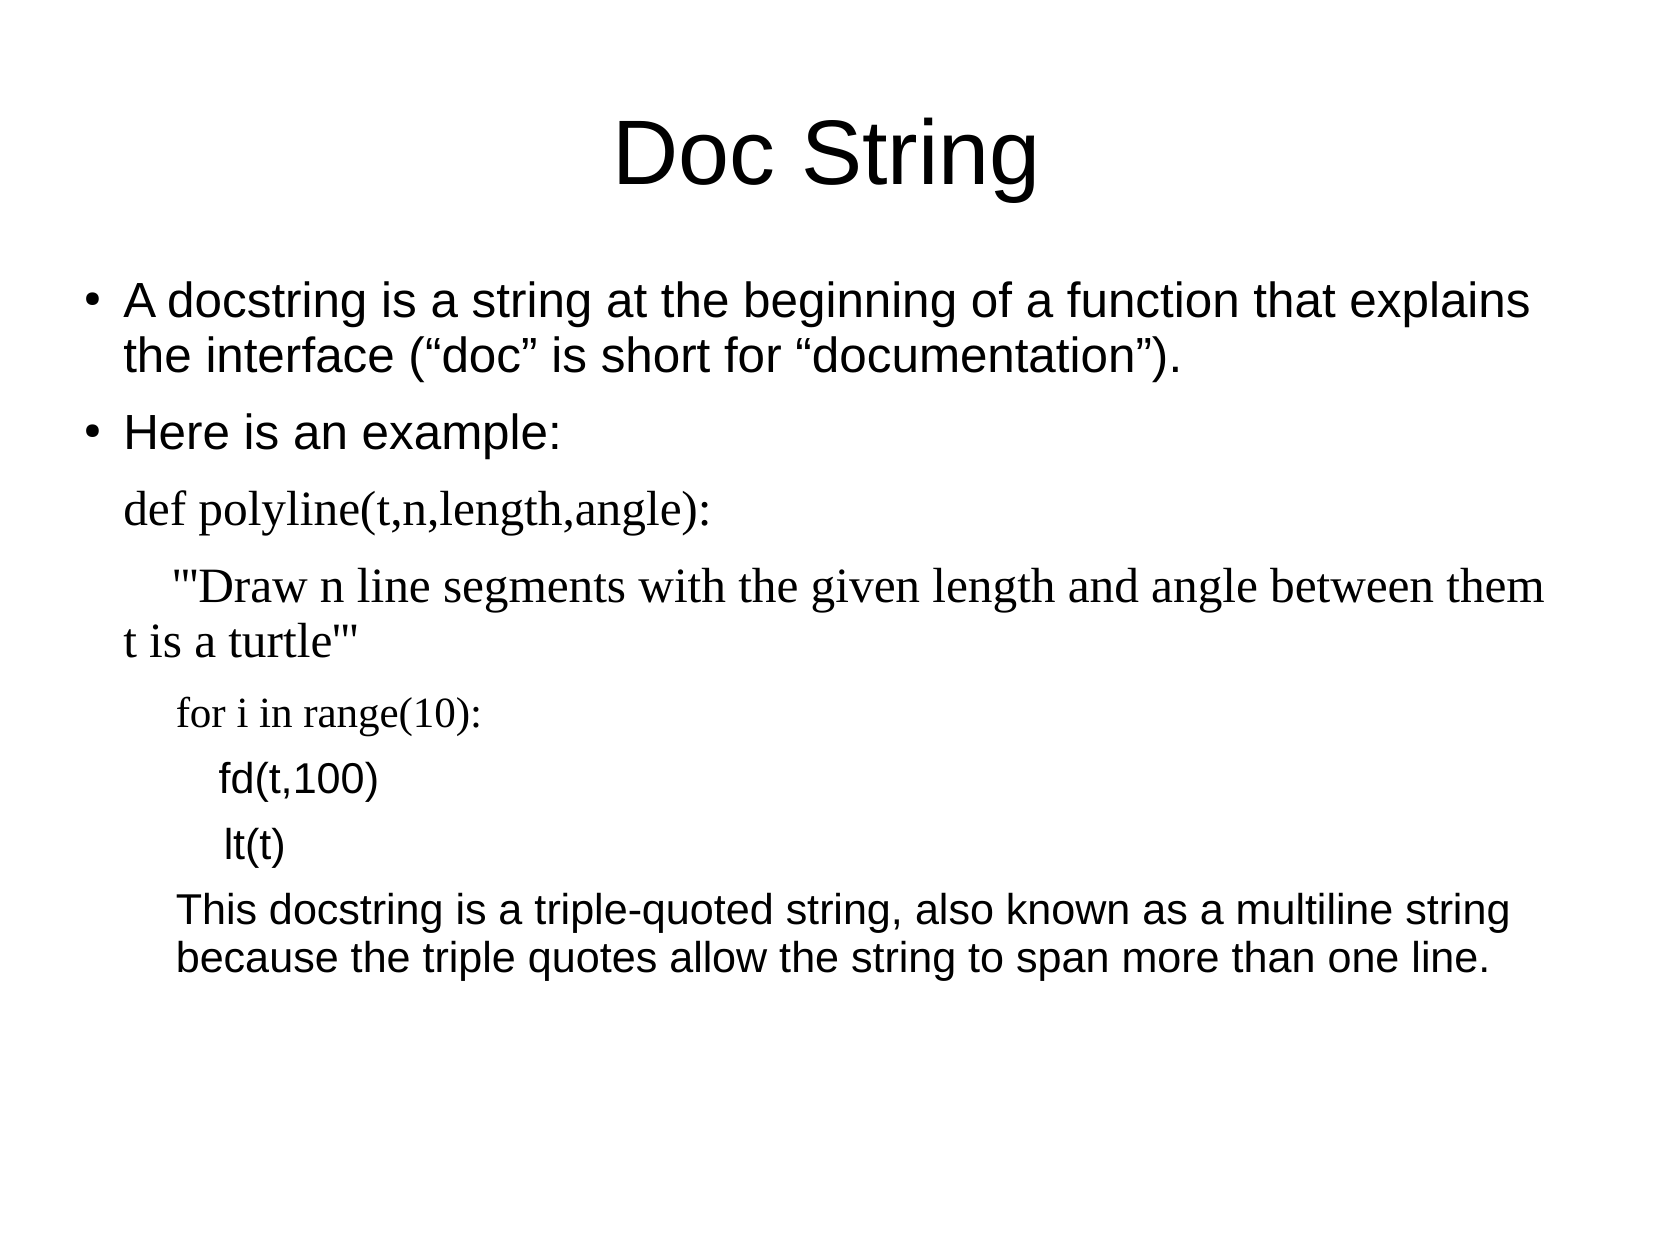

# Doc String
A docstring is a string at the beginning of a function that explains the interface (“doc” is short for “documentation”).
Here is an example:
def polyline(t,n,length,angle):
 '''Draw n line segments with the given length and angle between them t is a turtle'''
for i in range(10):
 fd(t,100)
 lt(t)
This docstring is a triple-quoted string, also known as a multiline string because the triple quotes allow the string to span more than one line.